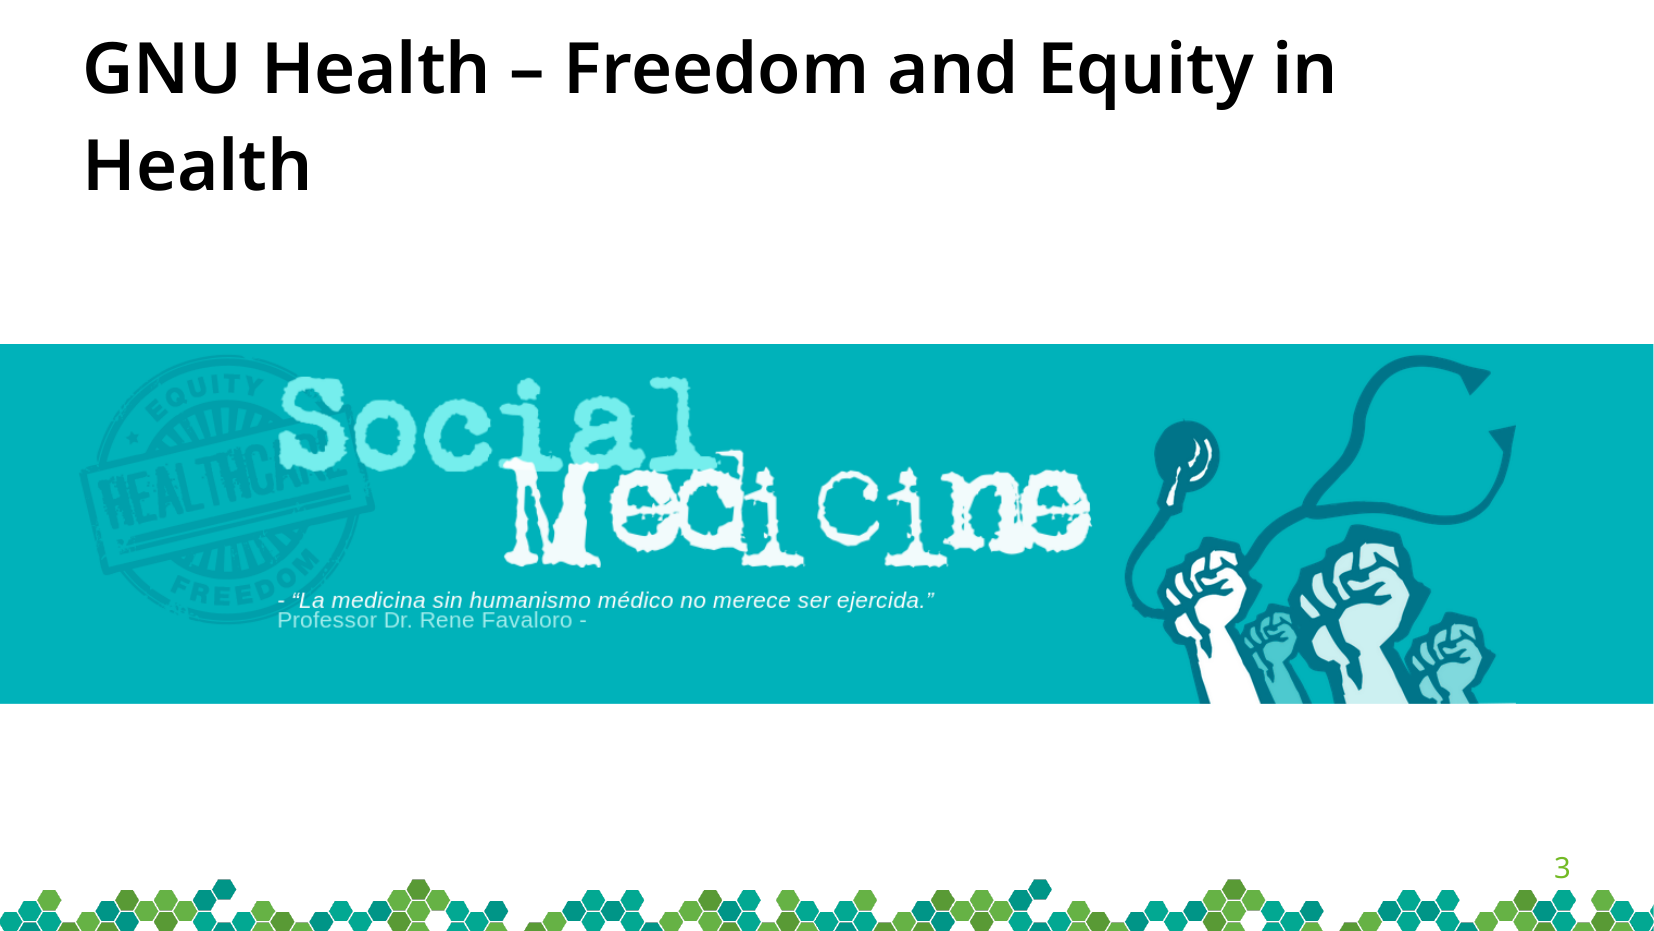

# GNU Health – Freedom and Equity in Health
3